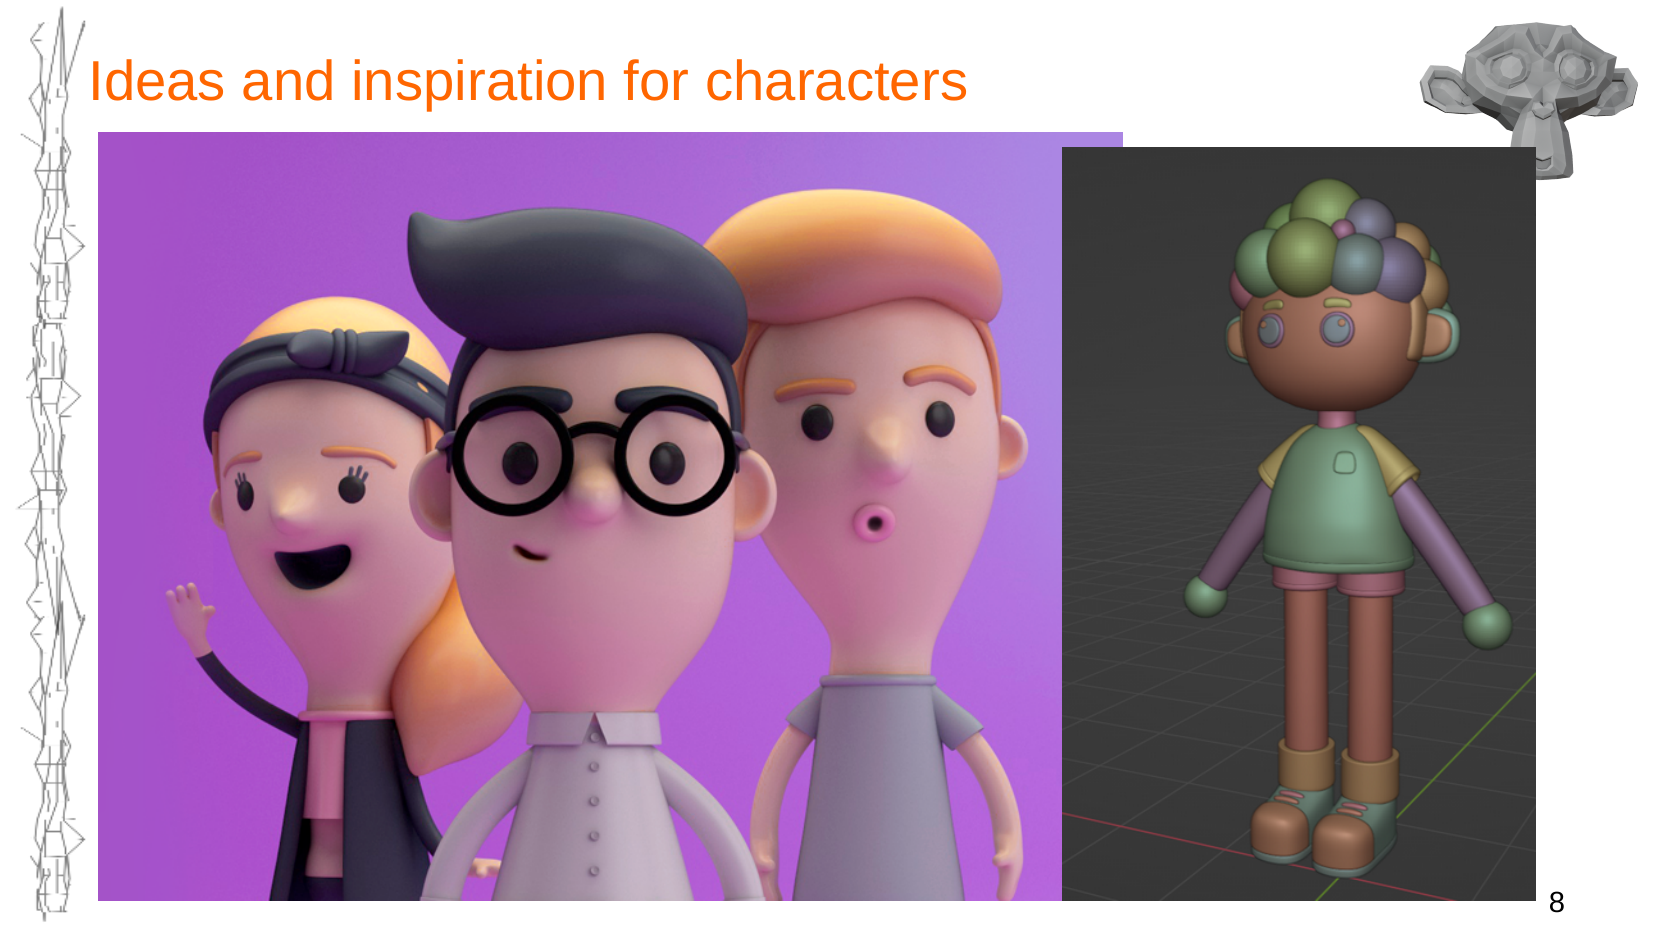

# Ideas and inspiration for characters
8